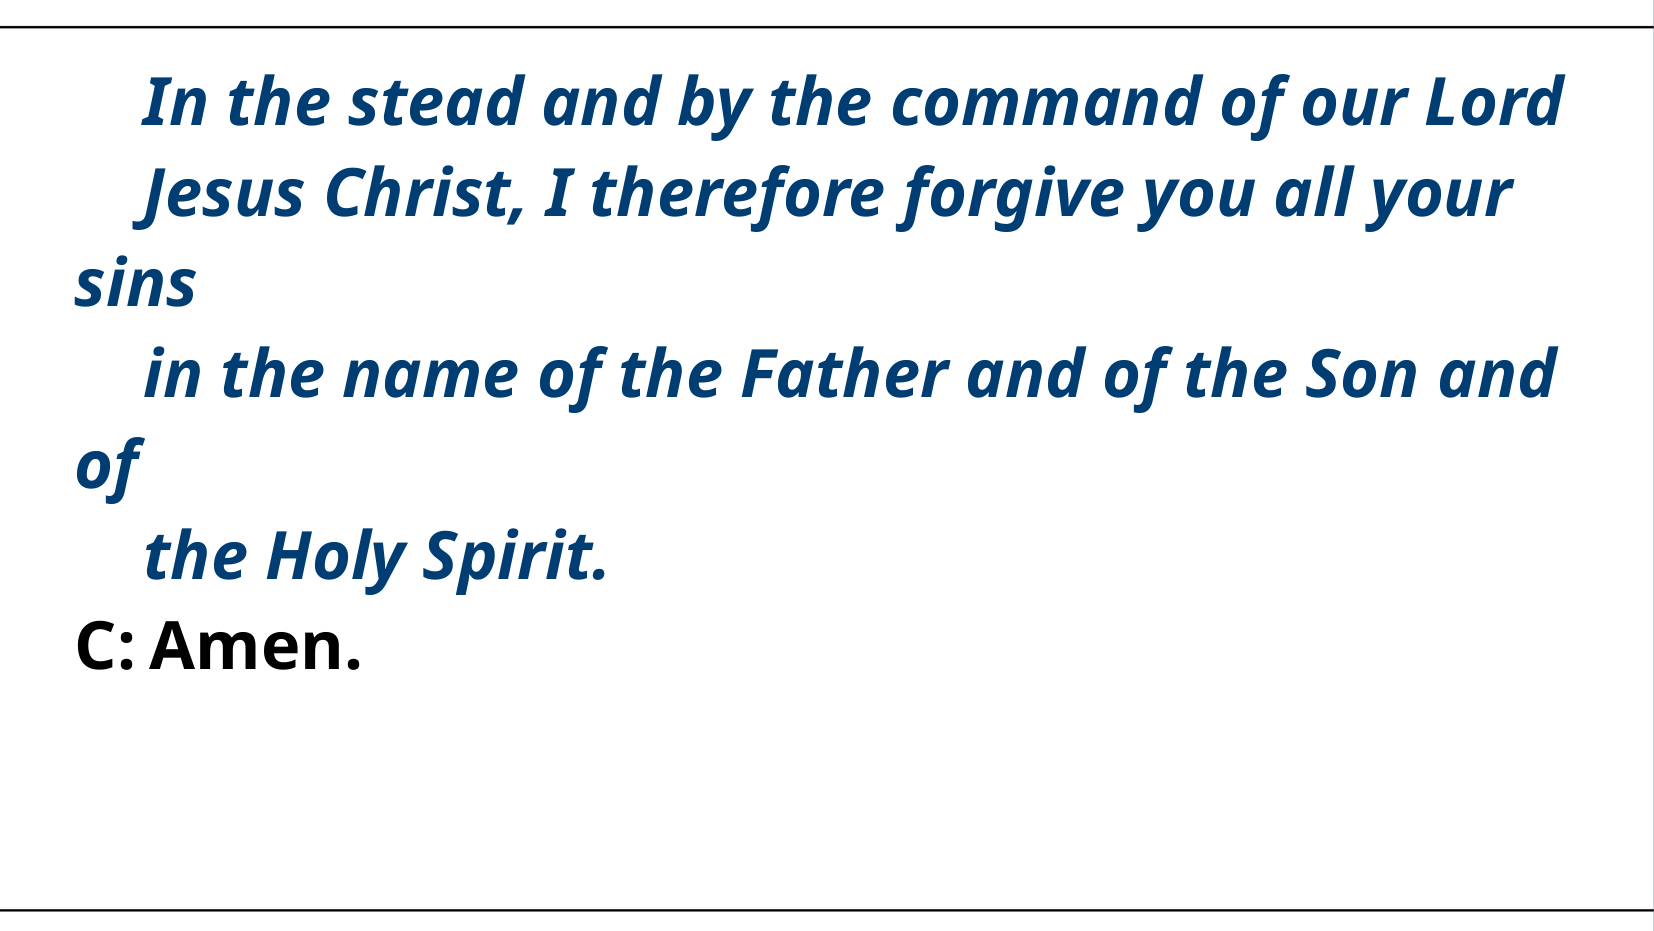

In the stead and by the command of our Lord
 Jesus Christ, I therefore forgive you all your sins
 in the name of the Father and of the Son and of
 the Holy Spirit.
C:	Amen.